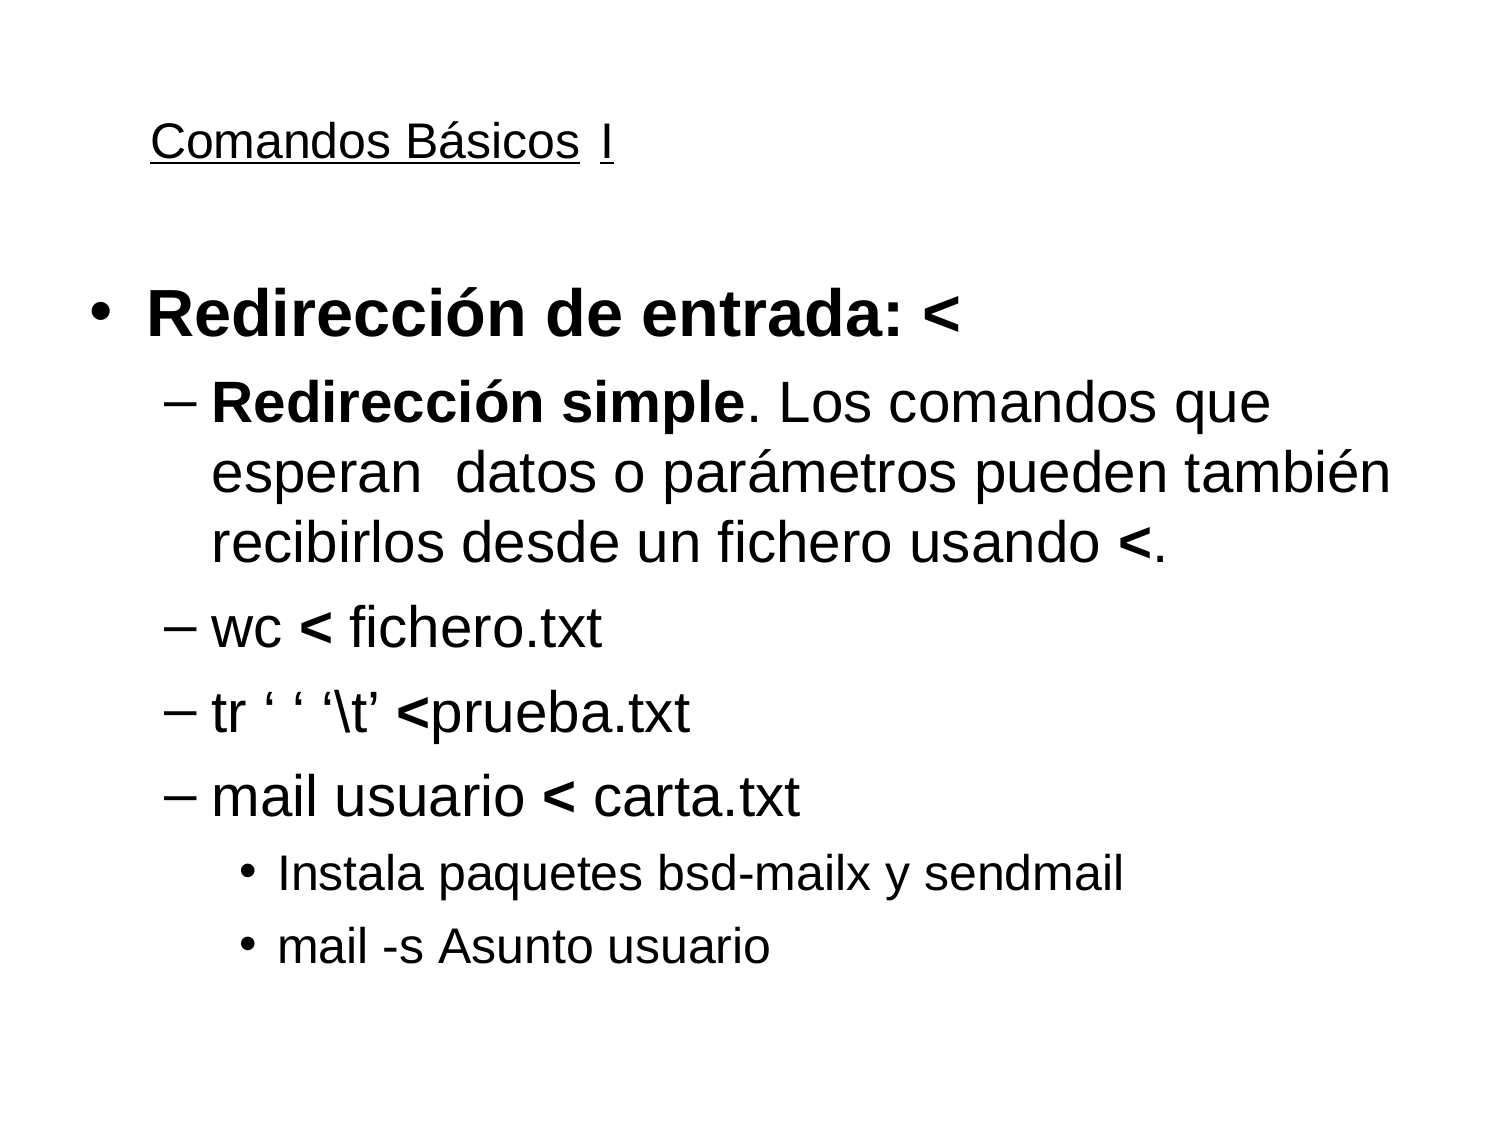

# Comandos Básicos	I
Redirección de entrada: <
Redirección simple. Los comandos que esperan datos o parámetros pueden también recibirlos desde un fichero usando <.
wc < fichero.txt
tr ‘ ‘ ‘\t’ <prueba.txt
mail usuario < carta.txt
Instala paquetes bsd-mailx y sendmail
mail -s Asunto usuario